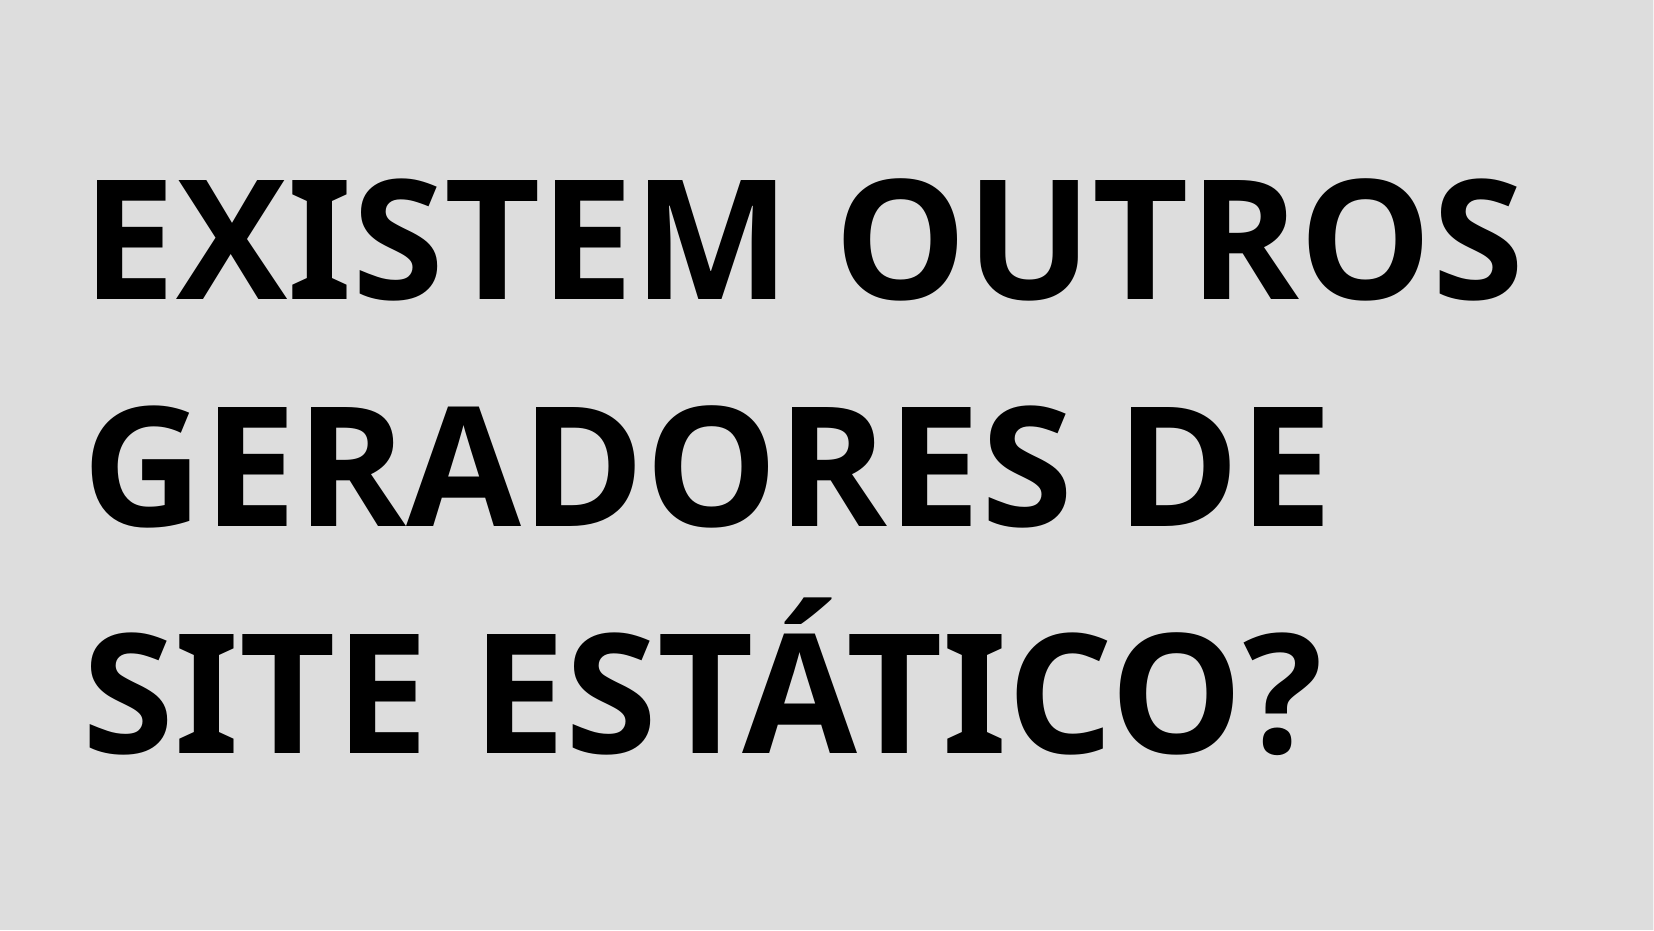

# EXISTEM OUTROS GERADORES DE SITE ESTÁTICO?